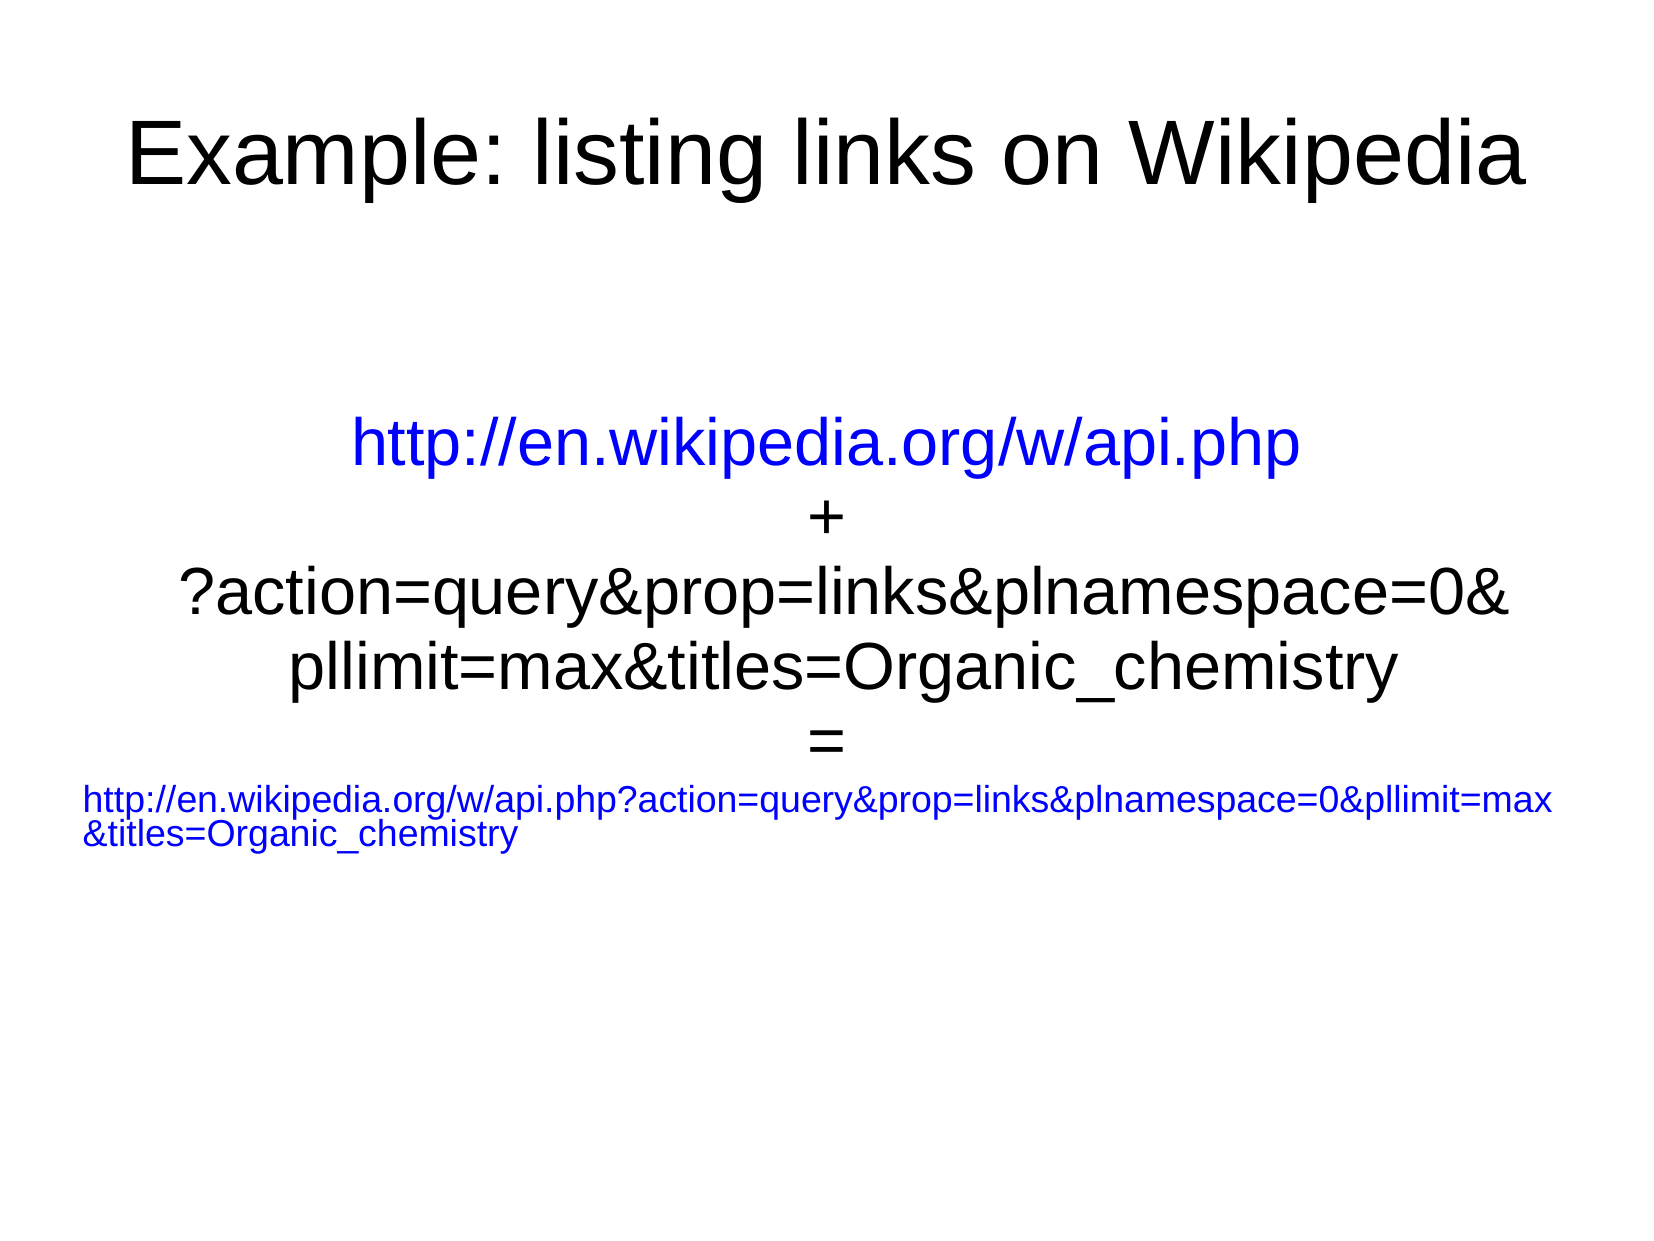

Example: listing links on Wikipedia
# http://en.wikipedia.org/w/api.php
+
?action=query&prop=links&plnamespace=0&
pllimit=max&titles=Organic_chemistry
=
http://en.wikipedia.org/w/api.php?action=query&prop=links&plnamespace=0&pllimit=max&titles=Organic_chemistry